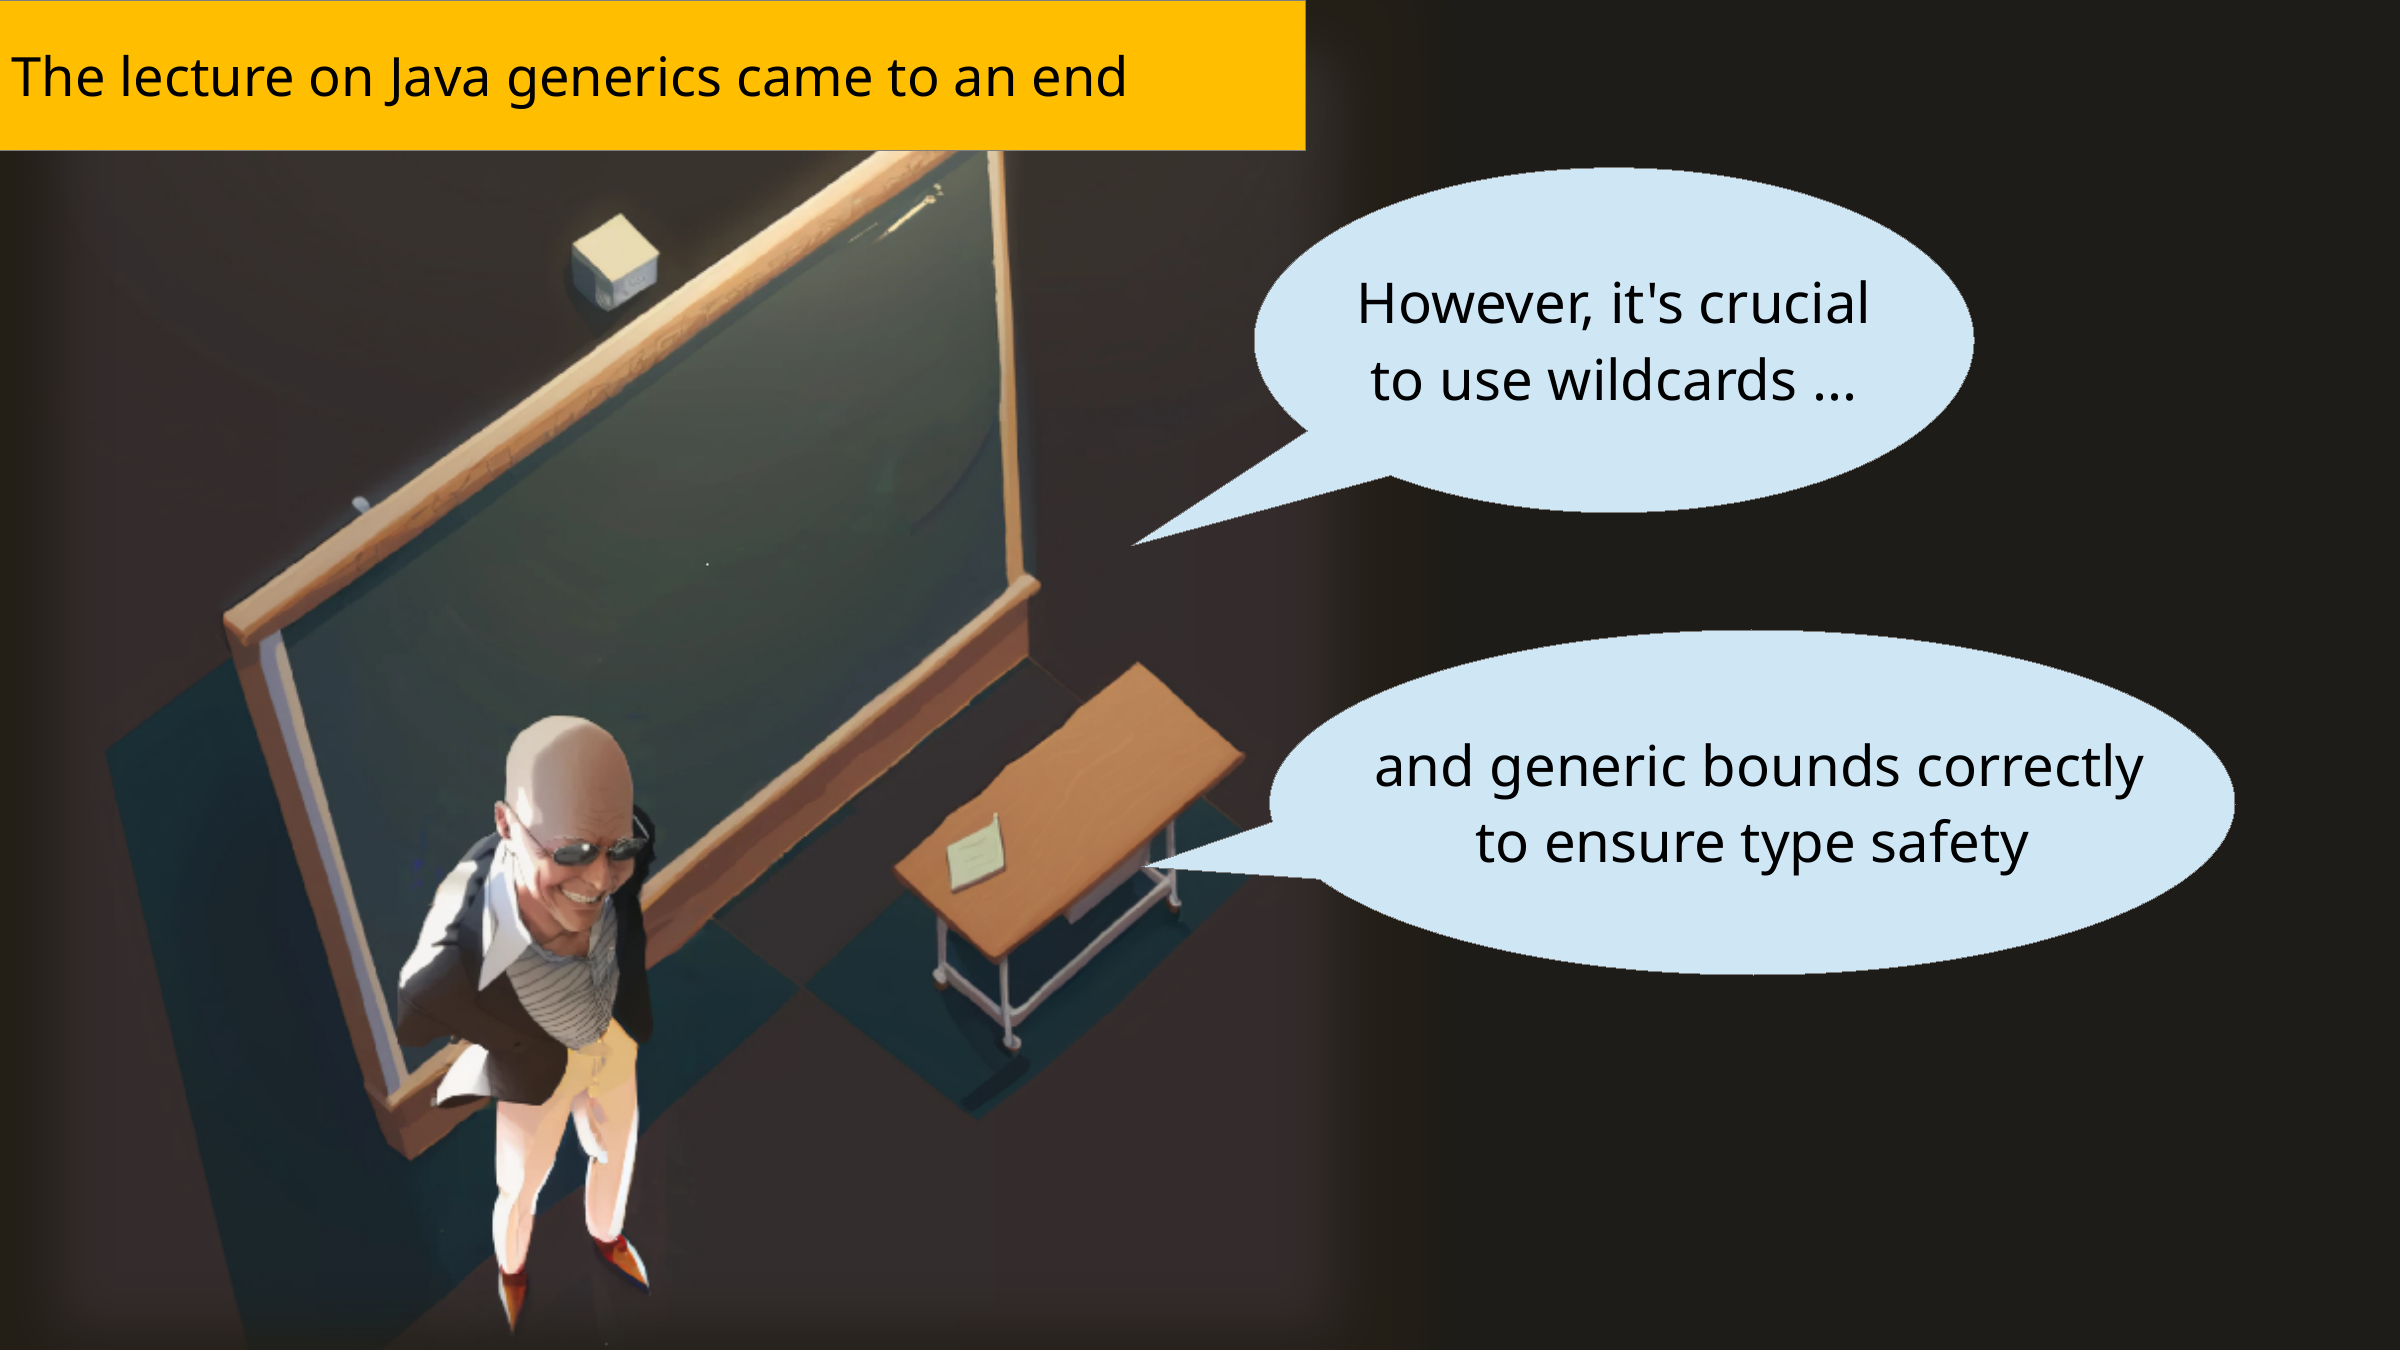

The lecture on Java generics came to an end
However, it's crucial
to use wildcards ...
 and generic bounds correctly
to ensure type safety